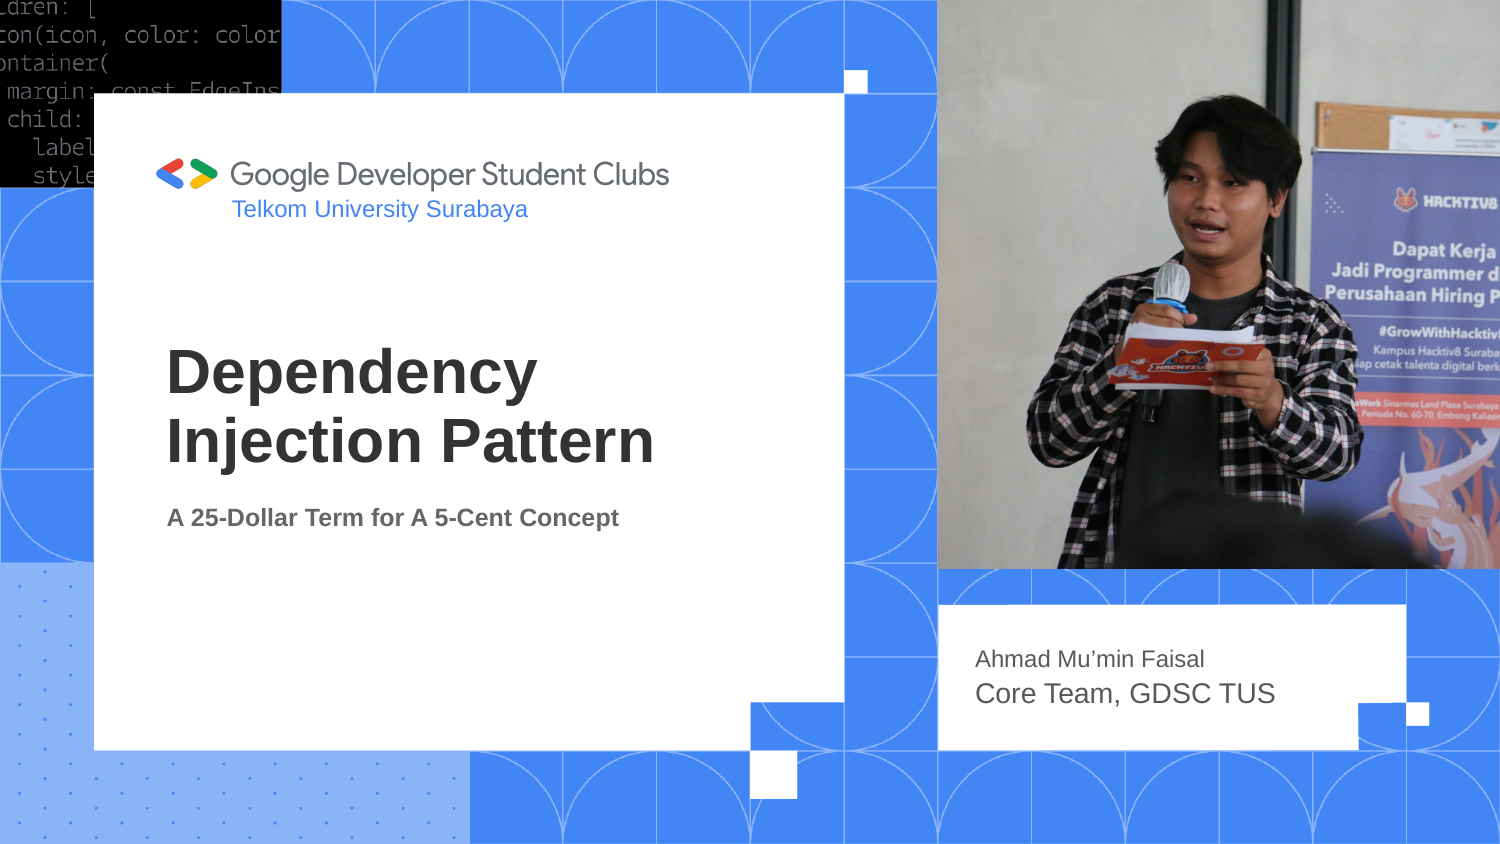

Telkom University Surabaya
# Dependency Injection Pattern A 25-Dollar Term for A 5-Cent Concept
Ahmad Mu’min Faisal
Core Team, GDSC TUS